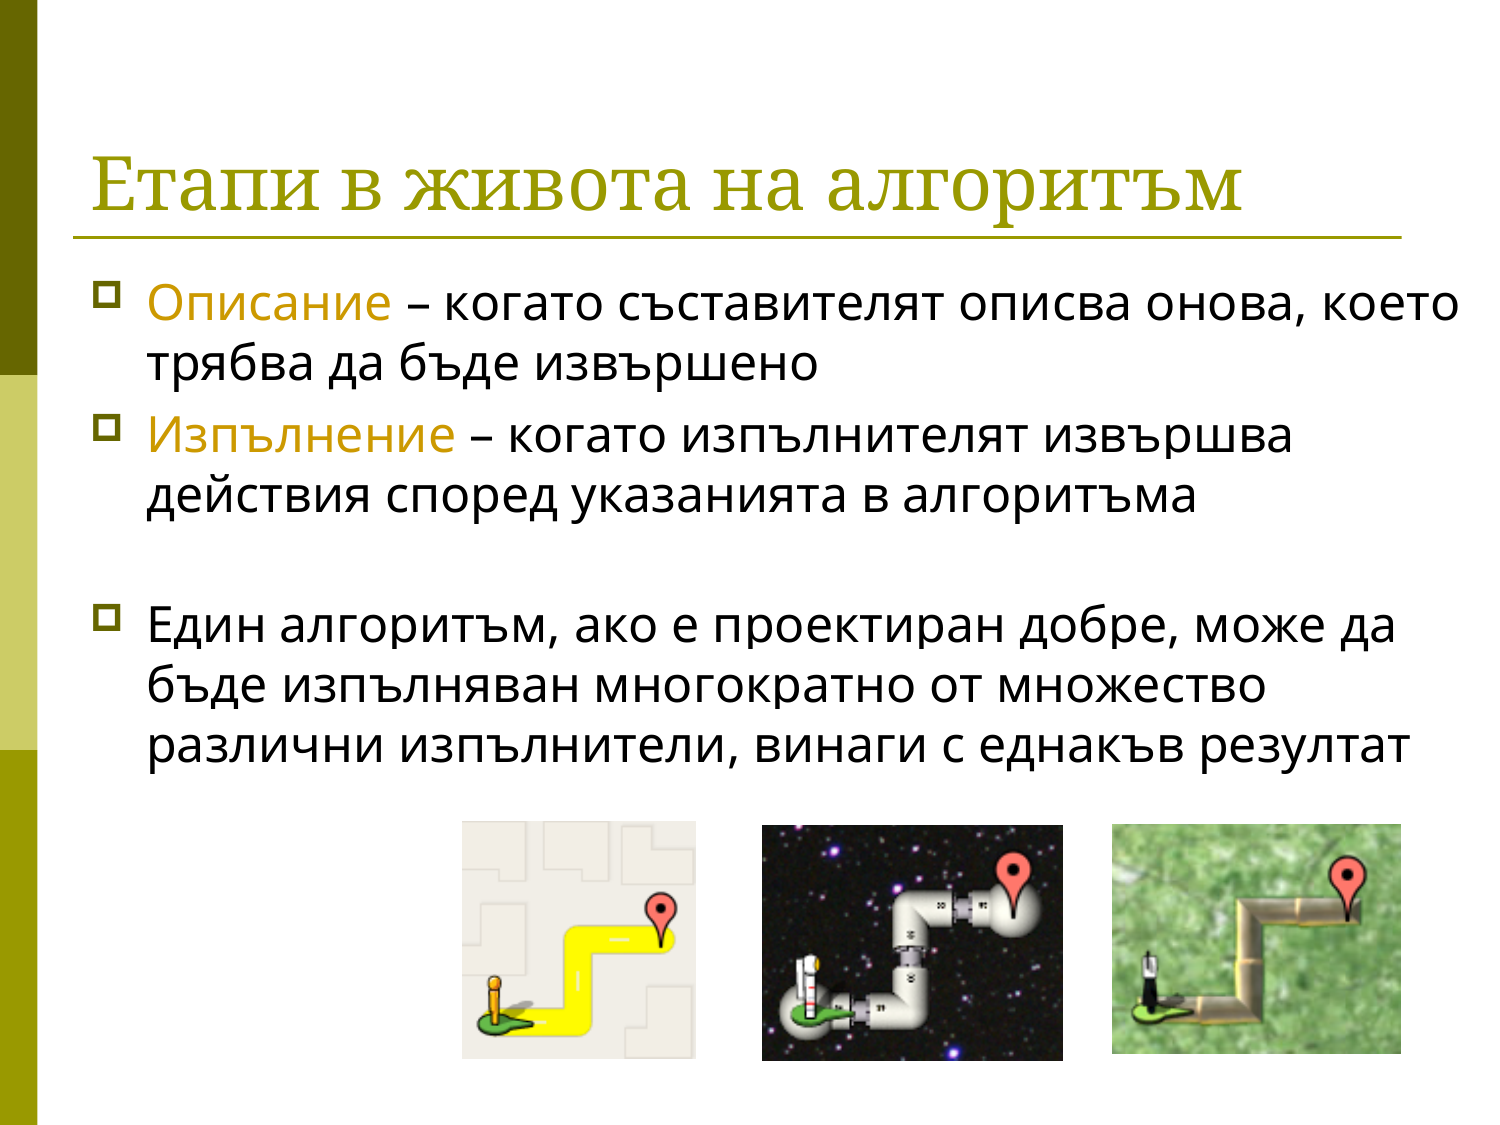

# Етапи в живота на алгоритъм
Описание – когато съставителят описва онова, което трябва да бъдe извършено
Изпълнение – когато изпълнителят извършва действия според указанията в алгоритъма
Един алгоритъм, ако е проектиран добре, може да бъде изпълняван многократно от множество различни изпълнители, винаги с еднакъв резултат